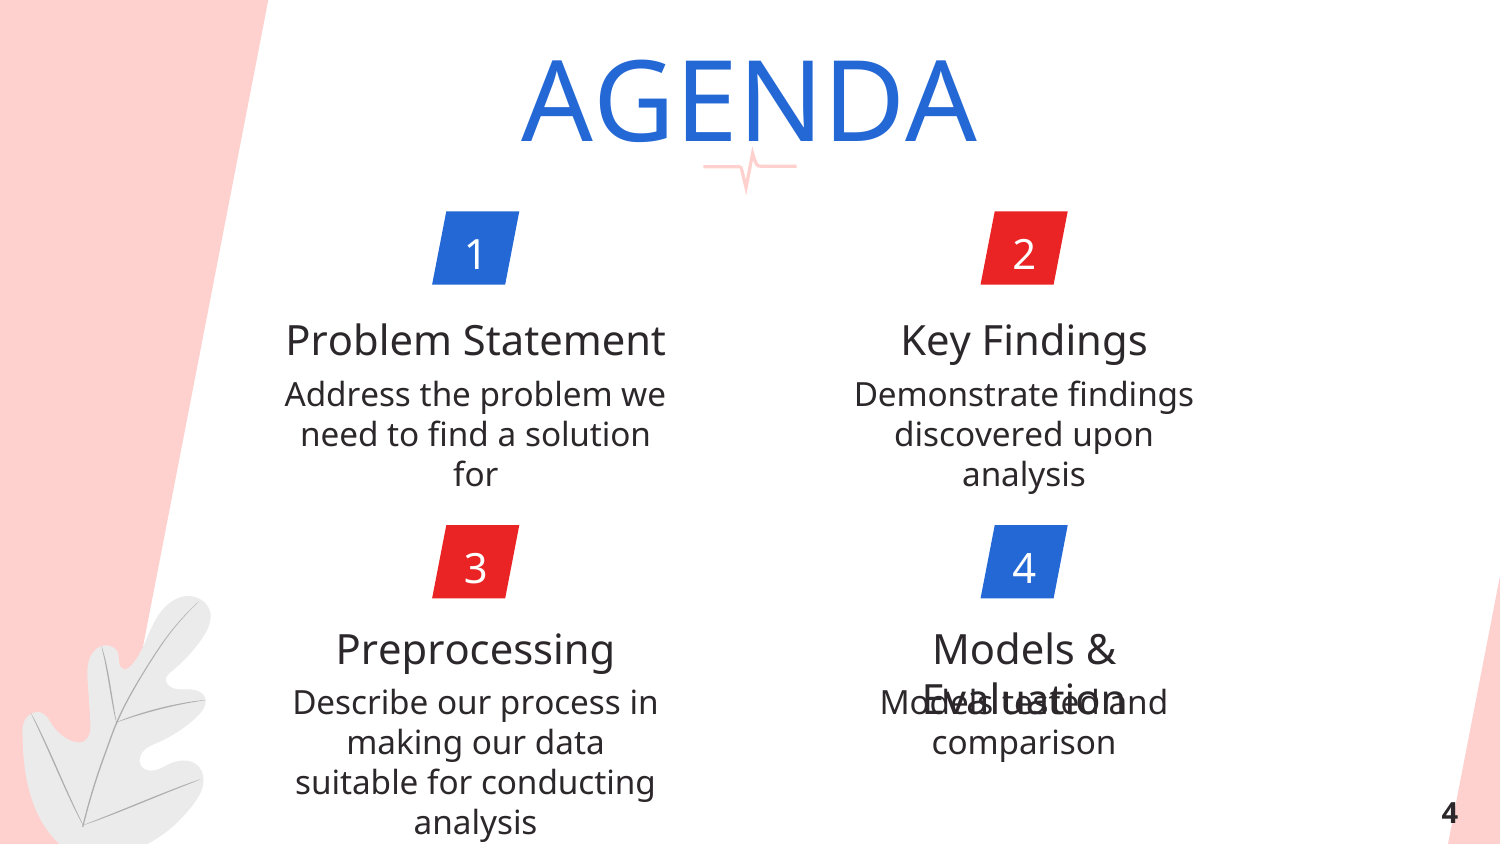

AGENDA
1
2
Problem Statement
Key Findings
Address the problem we need to find a solution for
Demonstrate findings discovered upon analysis
3
4
Preprocessing
Models & Evaluation
Describe our process in making our data suitable for conducting analysis
Models tested and comparison
4